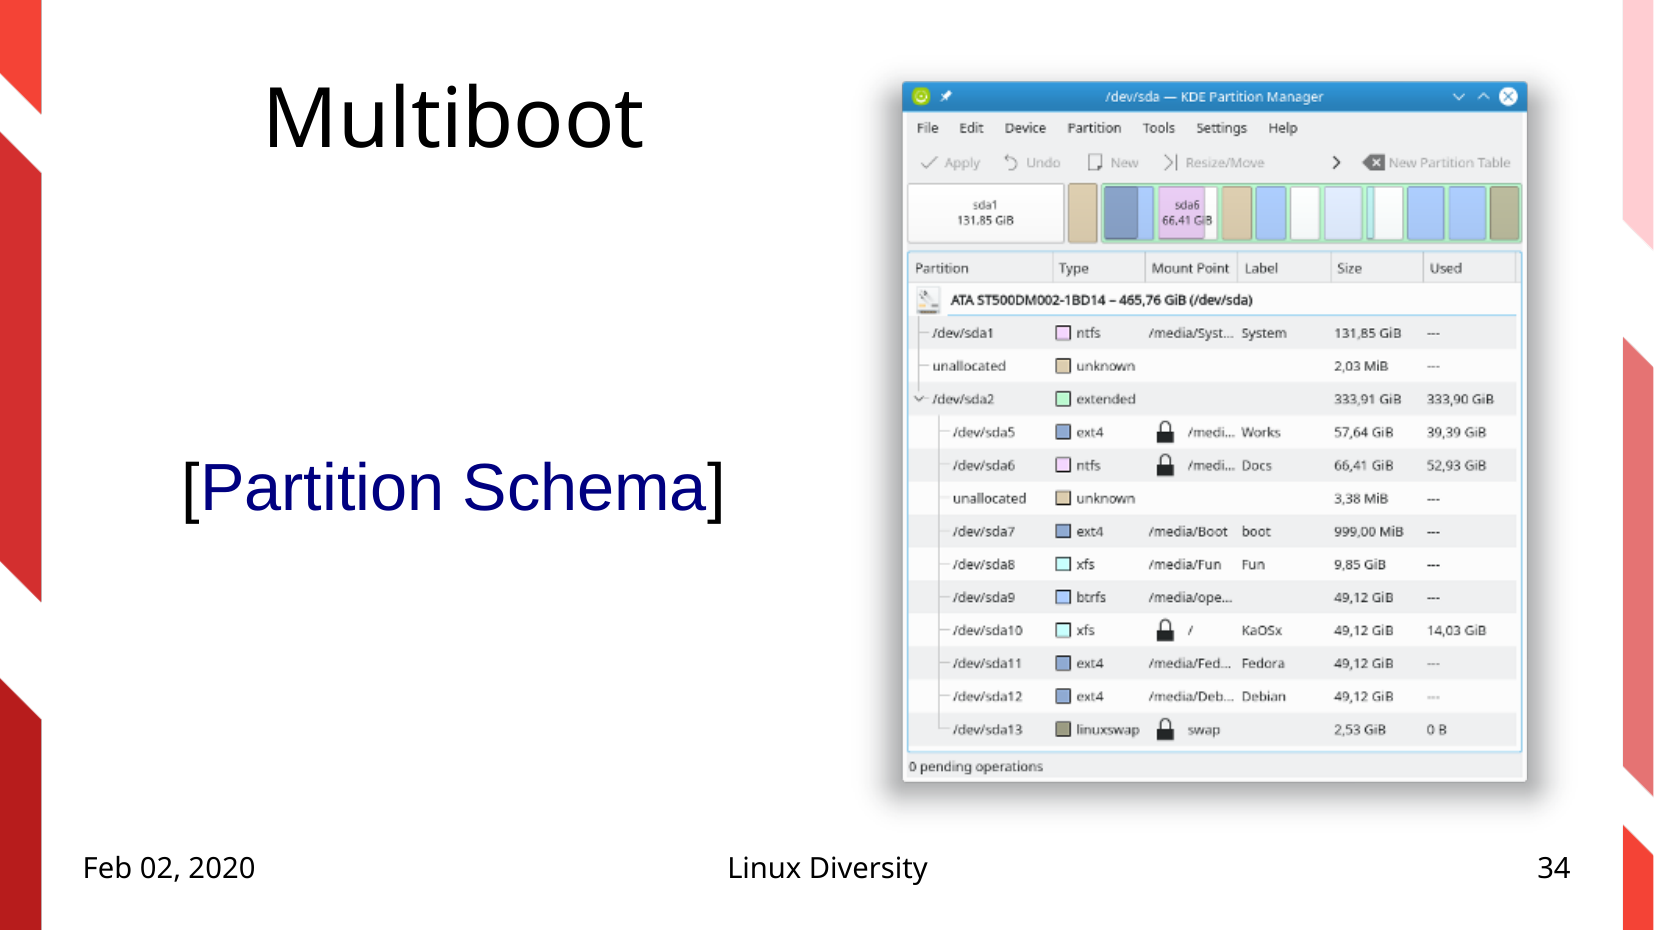

# Multiboot
[Partition Schema]
Feb 02, 2020
Linux Diversity
34